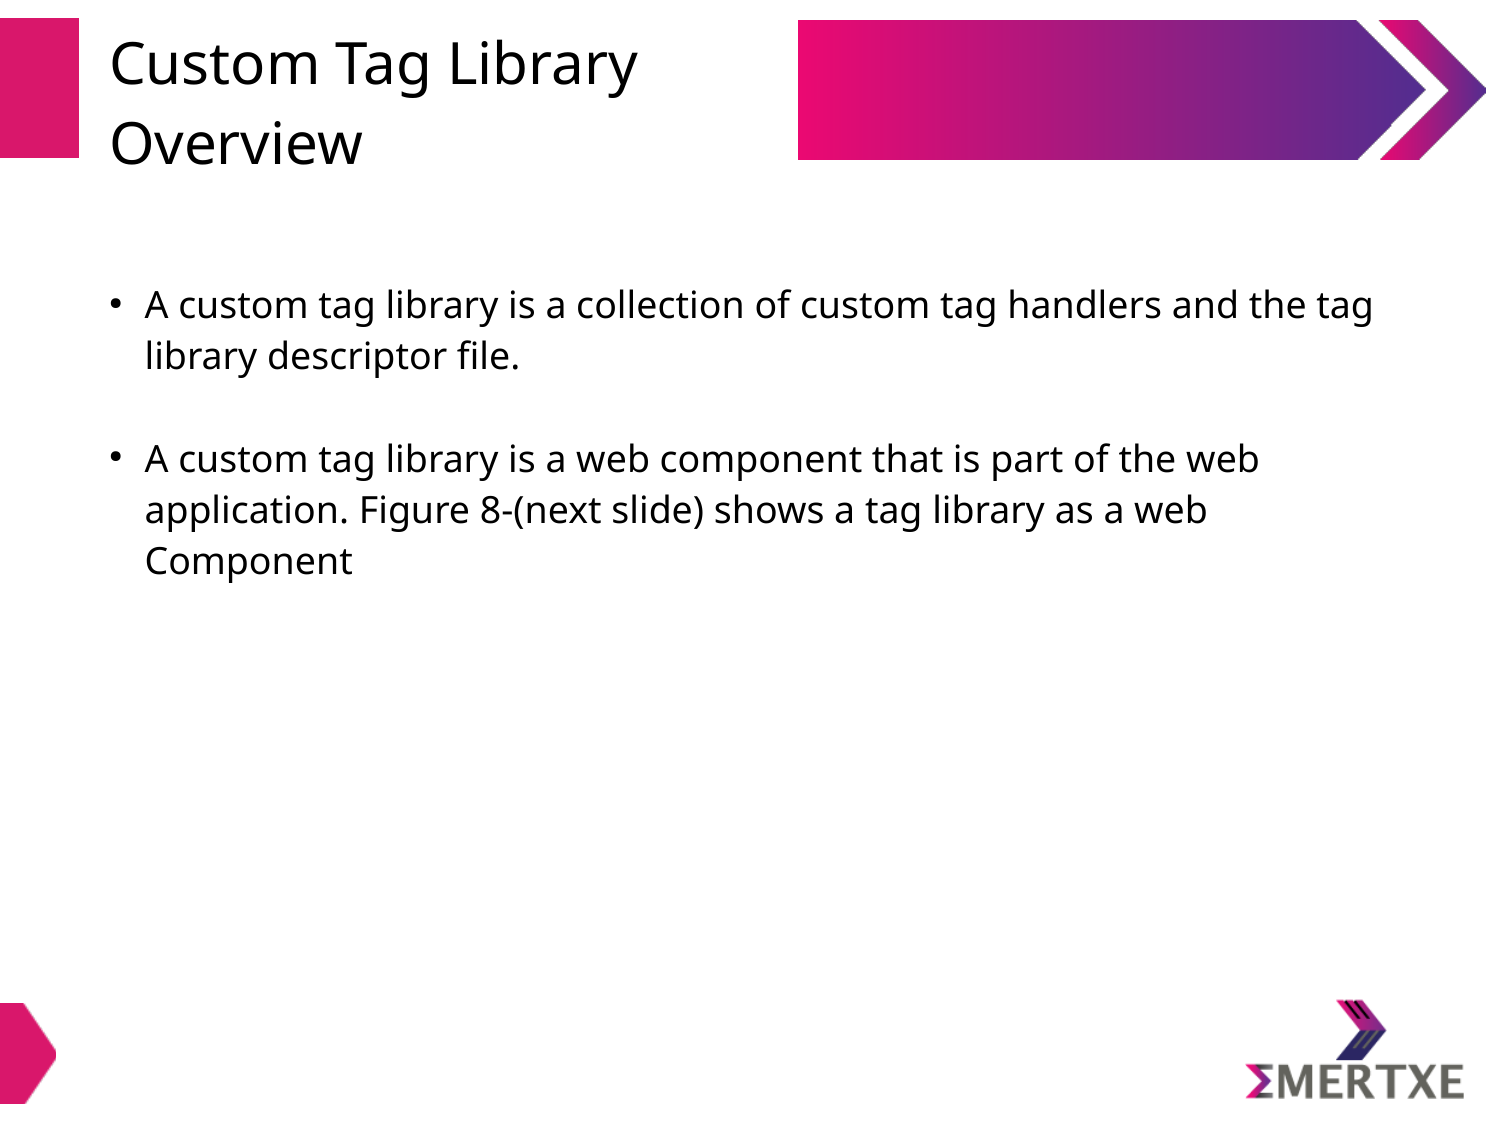

Custom Tag Library Overview
A custom tag library is a collection of custom tag handlers and the tag library descriptor file.
A custom tag library is a web component that is part of the web application. Figure 8-(next slide) shows a tag library as a web Component